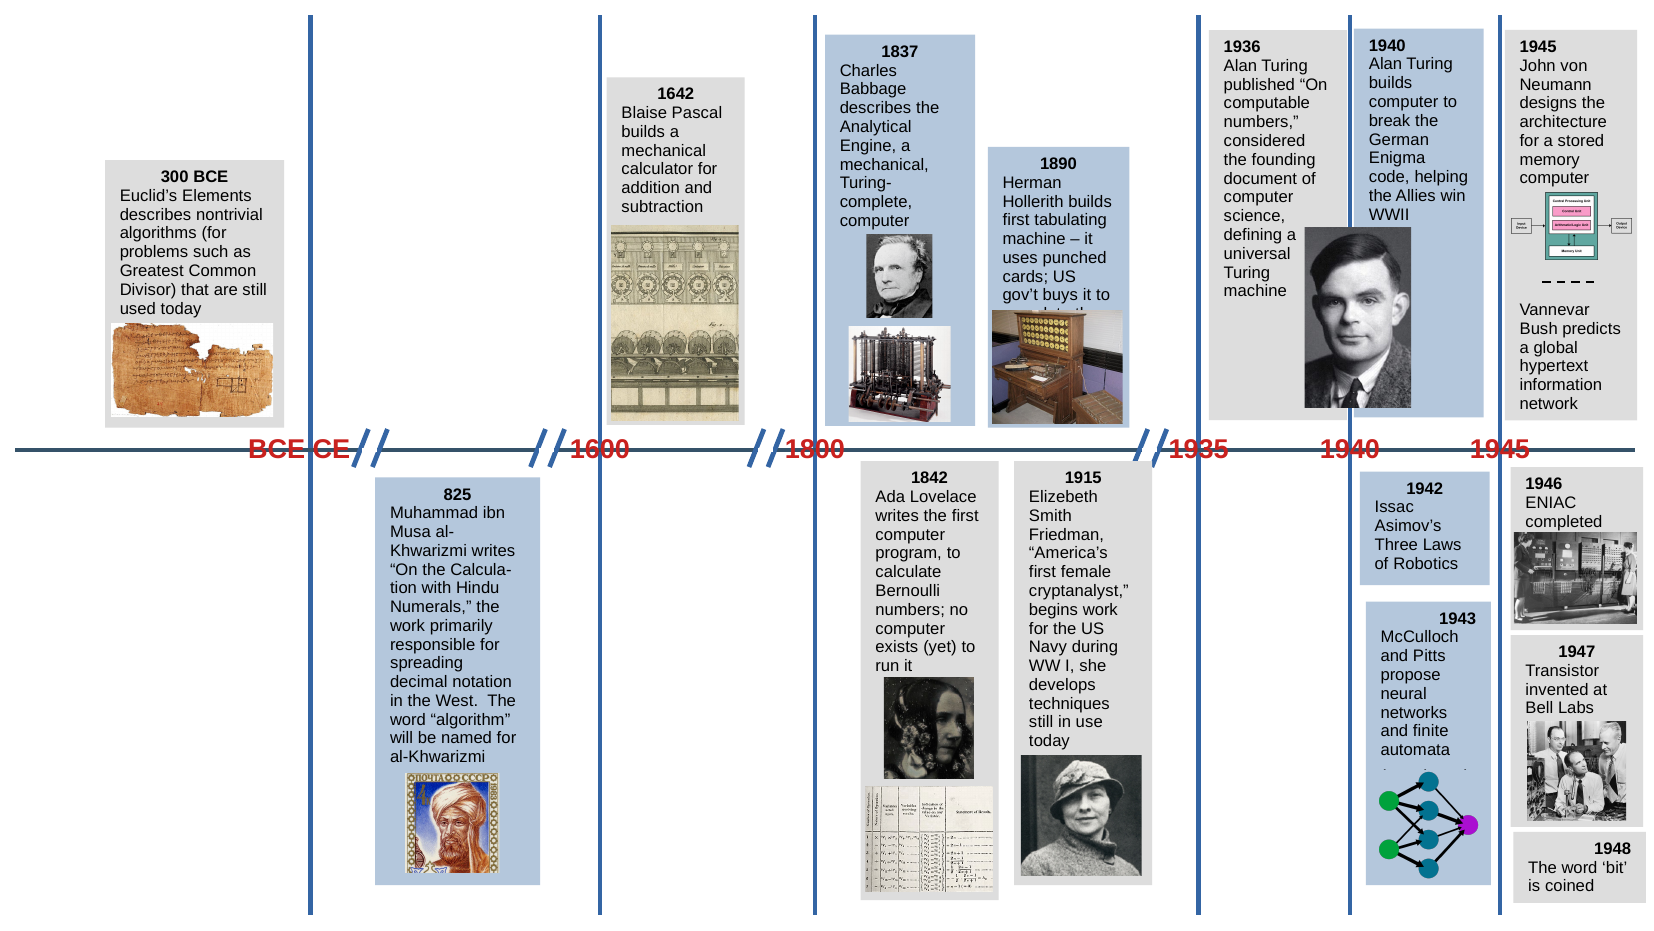

1940
Alan Turing builds computer to break the German Enigma code, helping the Allies win WWII
1945
John von Neumann designs the architecture for a stored memory computer
Vannevar Bush predicts a global hypertext information network
1936
Alan Turing published “On computable numbers,” considered the founding document of computer science, defining a universal Turing machine
1837
Charles Babbage describes the Analytical Engine, a mechanical, Turing-complete, computer
1642
Blaise Pascal builds a mechanical calculator for addition and subtraction
1890
Herman Hollerith builds first tabulating machine – it uses punched cards; US gov’t buys it to complete the census
300 BCE
Euclid’s Elements describes nontrivial algorithms (for problems such as Greatest Common Divisor) that are still used today
BCE CE
1600
1800
1935
1940
1945
1842
Ada Lovelace writes the first computer program, to calculate Bernoulli numbers; no computer exists (yet) to run it
1915
Elizebeth Smith Friedman, “America’s first female cryptanalyst,” begins work for the US Navy during WW I, she develops techniques still in use today
1946
ENIAC completed
1942
Issac Asimov’s Three Laws of Robotics
825
Muhammad ibn Musa al-Khwarizmi writes “On the Calcula-tion with Hindu Numerals,” the work primarily responsible for spreading decimal notation in the West. The word “algorithm” will be named for al-Khwarizmi
1943
McCulloch and Pitts propose neural networks and finite automata
1947
Transistor invented at Bell Labs
1948
The word ‘bit’ is coined